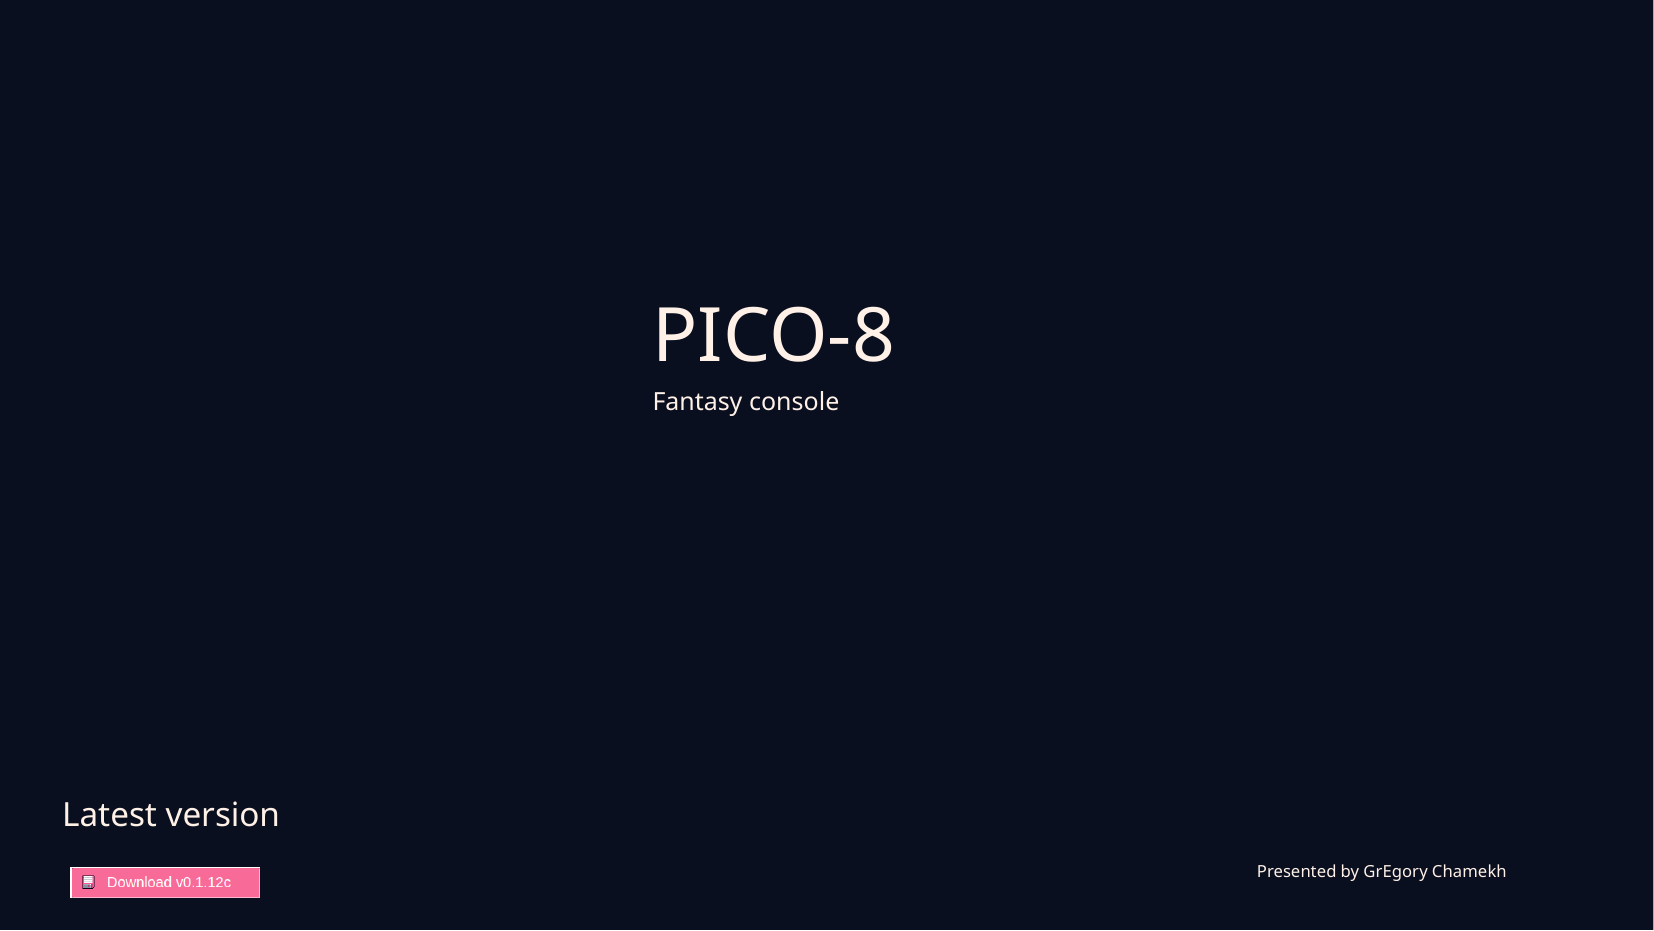

PICO-8
Fantasy console
Latest version
Presented by GrEgory Chamekh